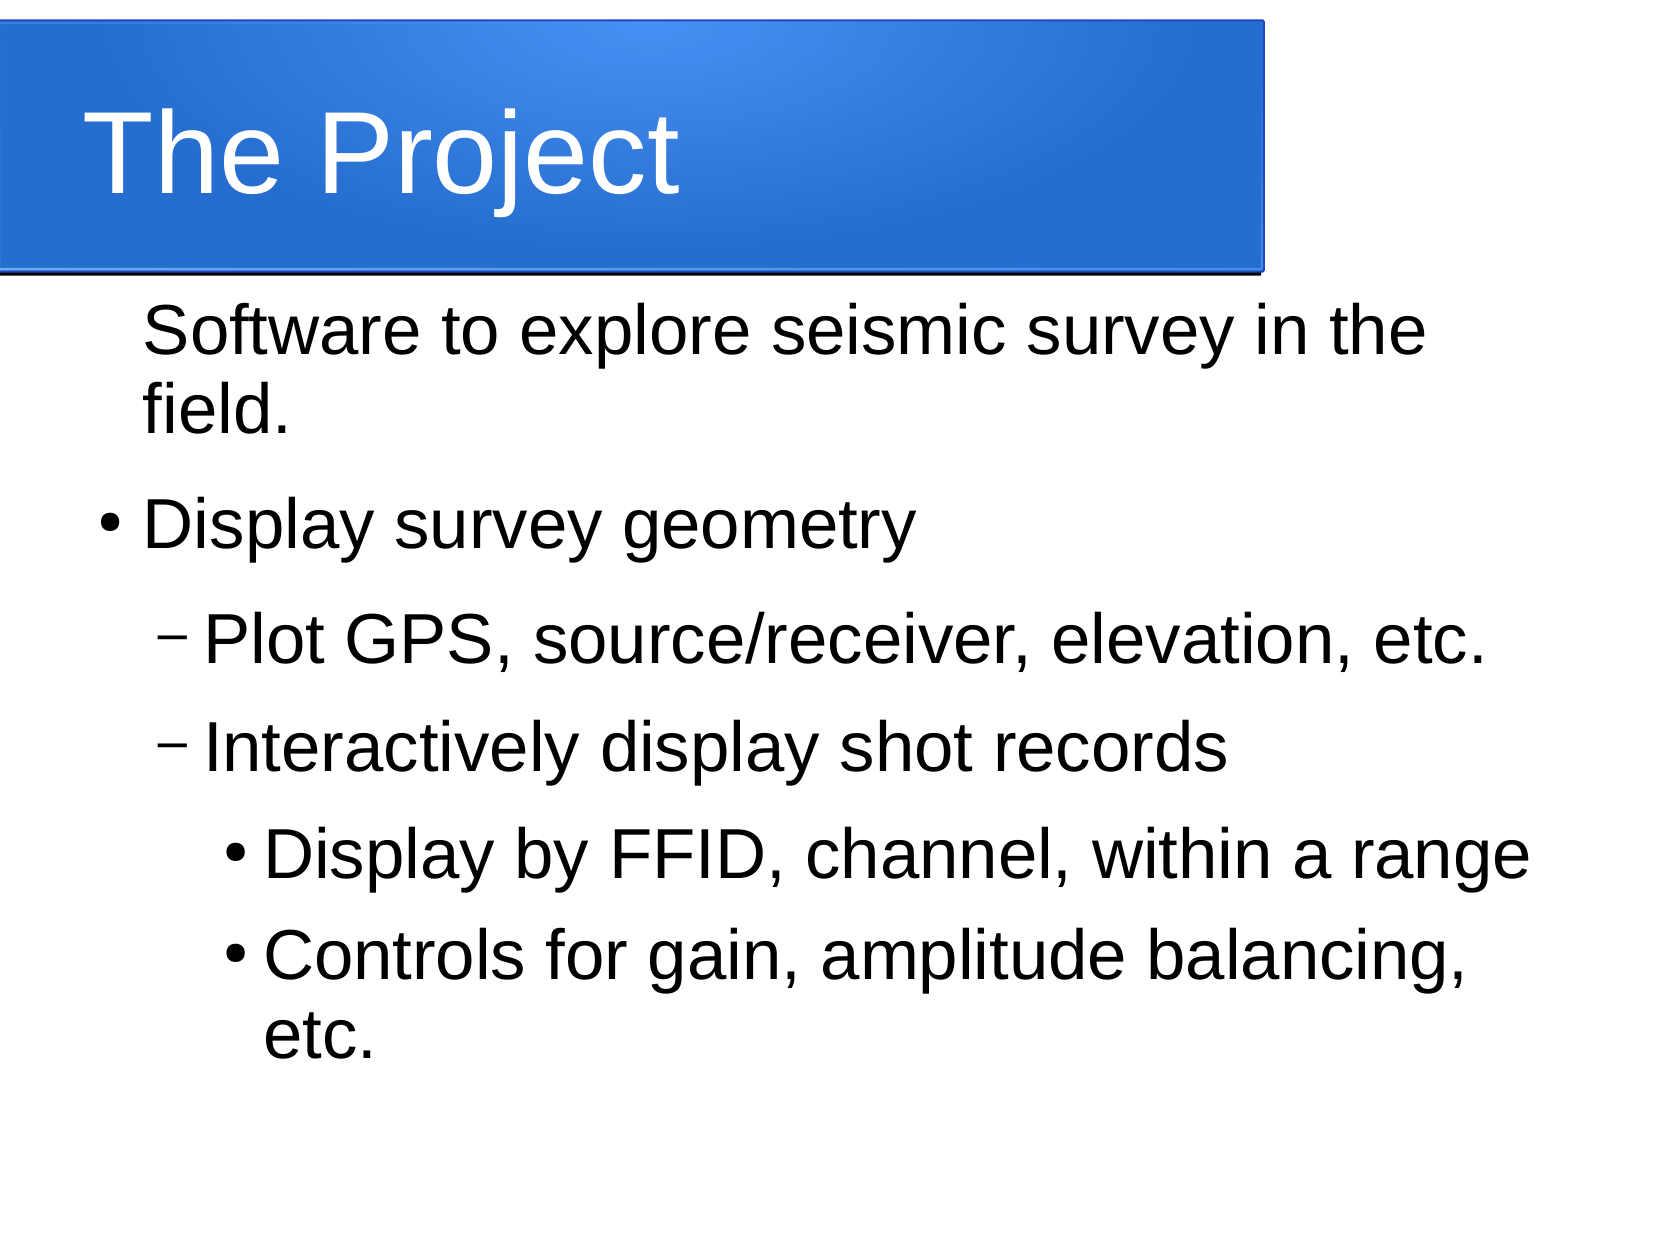

# The Project
Software to explore seismic survey in the field.
Display survey geometry
Plot GPS, source/receiver, elevation, etc.
Interactively display shot records
Display by FFID, channel, within a range
Controls for gain, amplitude balancing, etc.